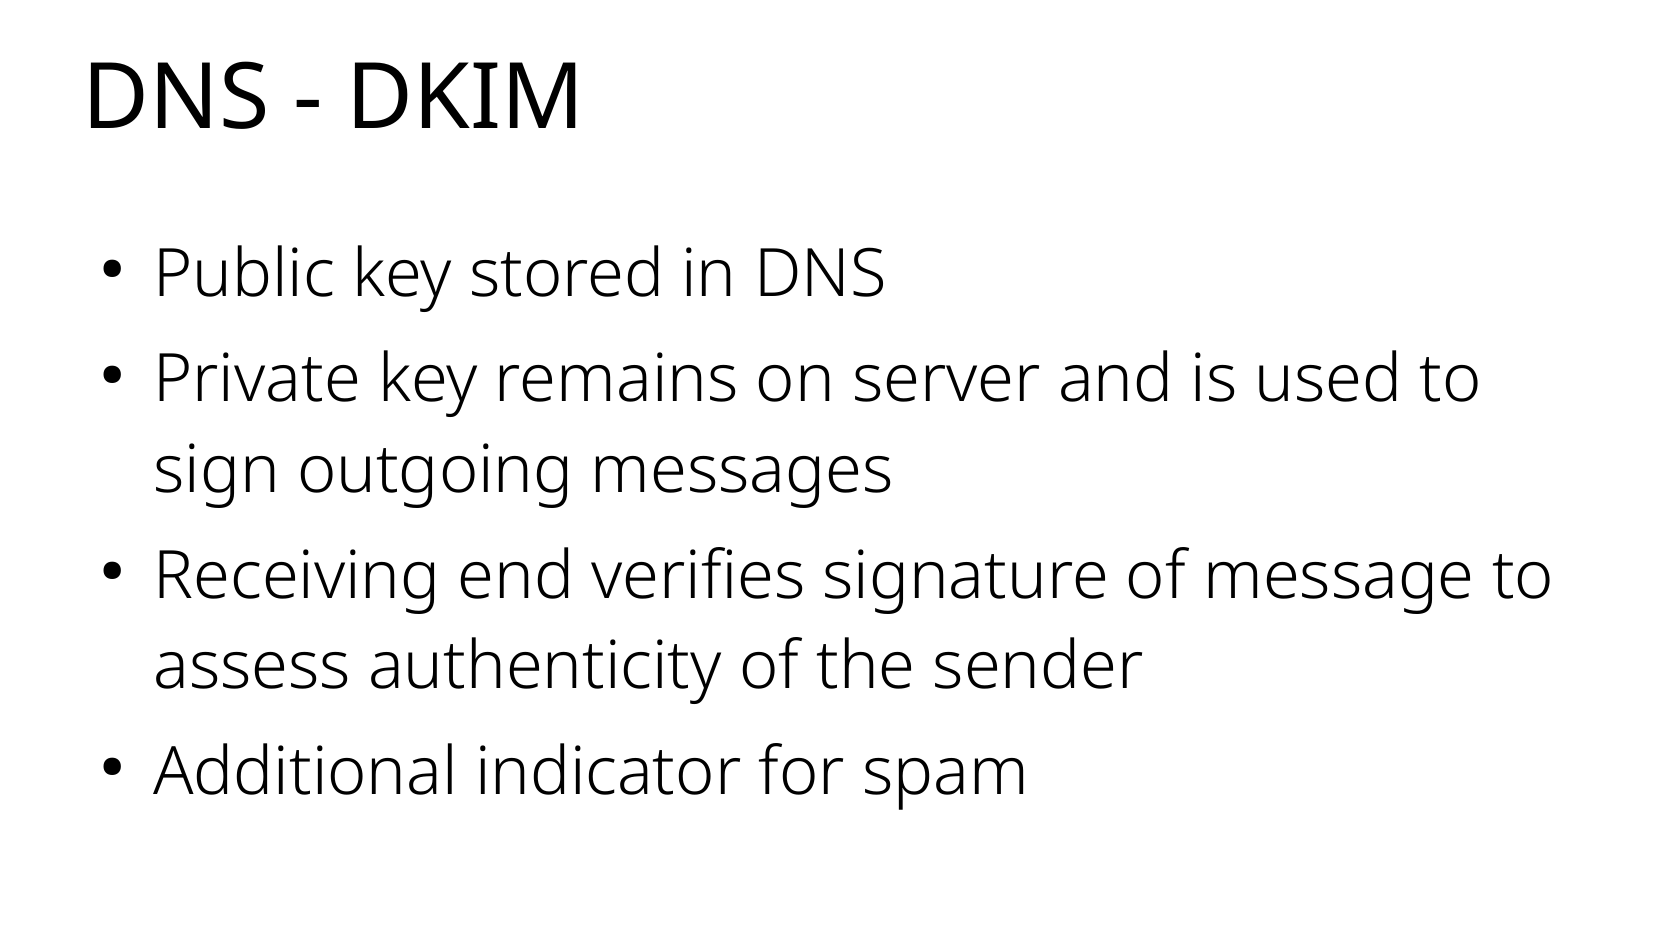

# DNS - DKIM
Public key stored in DNS
Private key remains on server and is used to sign outgoing messages
Receiving end verifies signature of message to assess authenticity of the sender
Additional indicator for spam